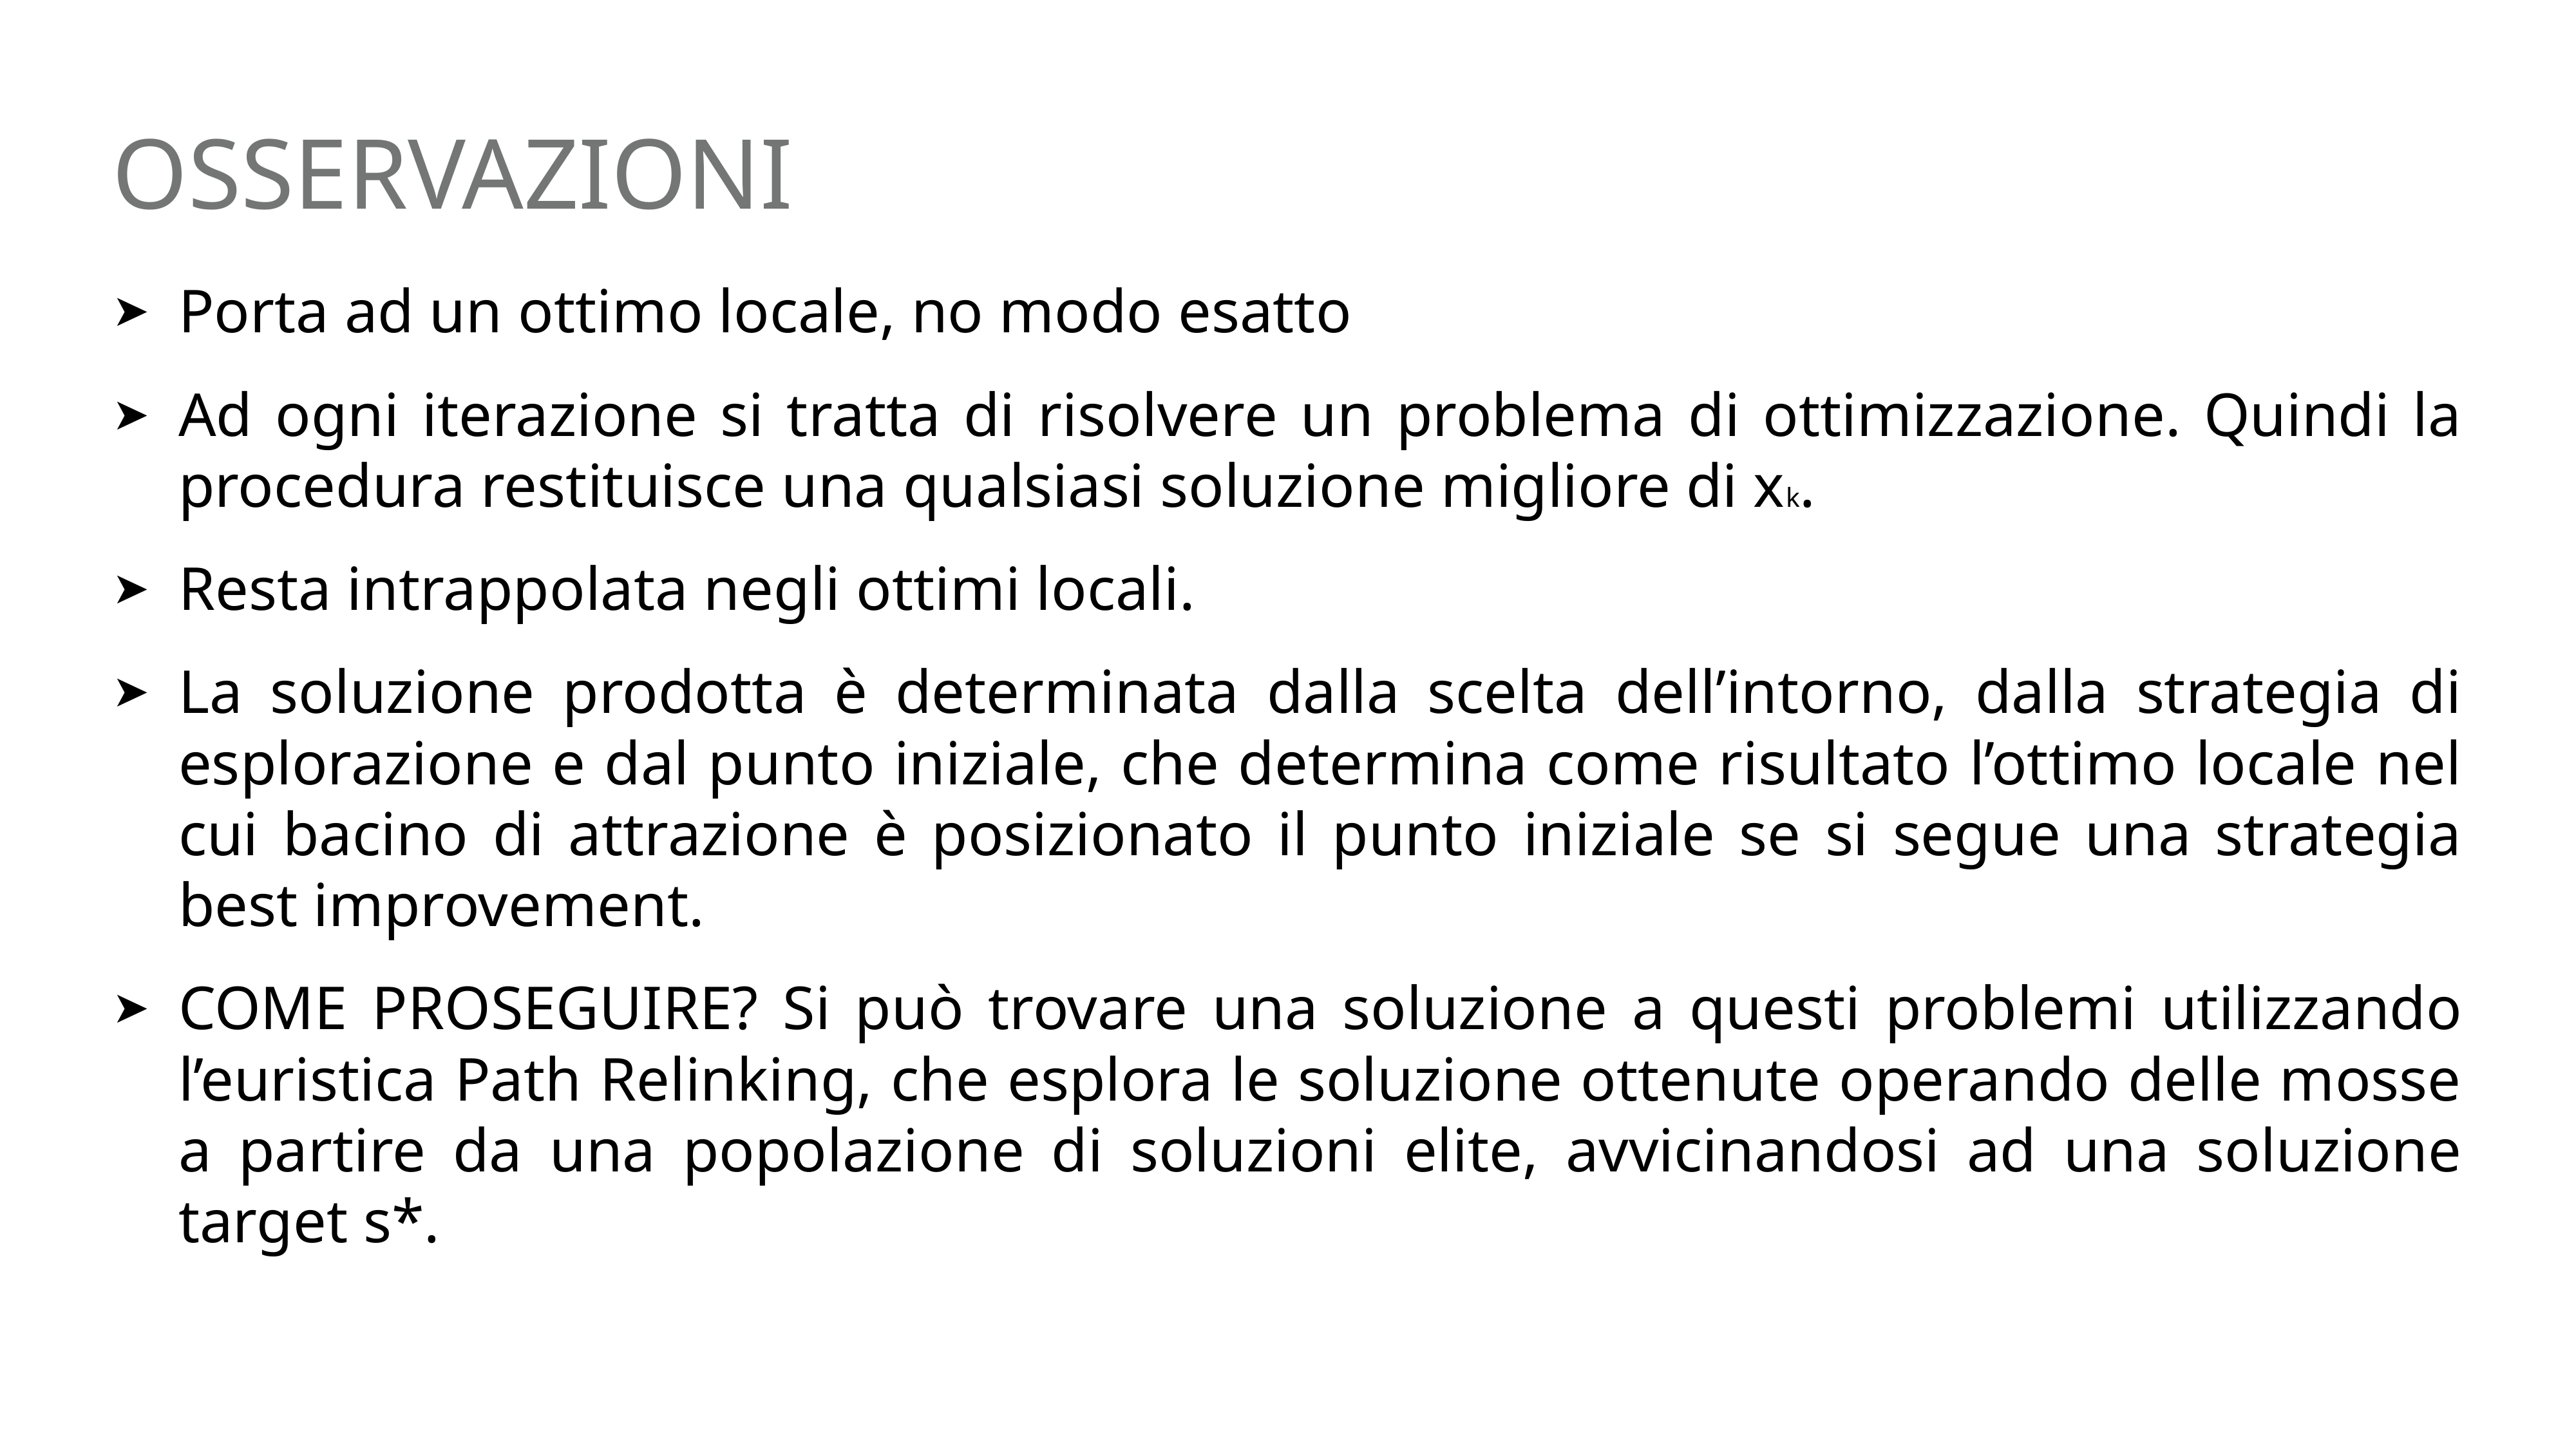

osservazioni
#
Porta ad un ottimo locale, no modo esatto
Ad ogni iterazione si tratta di risolvere un problema di ottimizzazione. Quindi la procedura restituisce una qualsiasi soluzione migliore di xk.
Resta intrappolata negli ottimi locali.
La soluzione prodotta è determinata dalla scelta dell’intorno, dalla strategia di esplorazione e dal punto iniziale, che determina come risultato l’ottimo locale nel cui bacino di attrazione è posizionato il punto iniziale se si segue una strategia best improvement.
COME PROSEGUIRE? Si può trovare una soluzione a questi problemi utilizzando l’euristica Path Relinking, che esplora le soluzione ottenute operando delle mosse a partire da una popolazione di soluzioni elite, avvicinandosi ad una soluzione target s*.